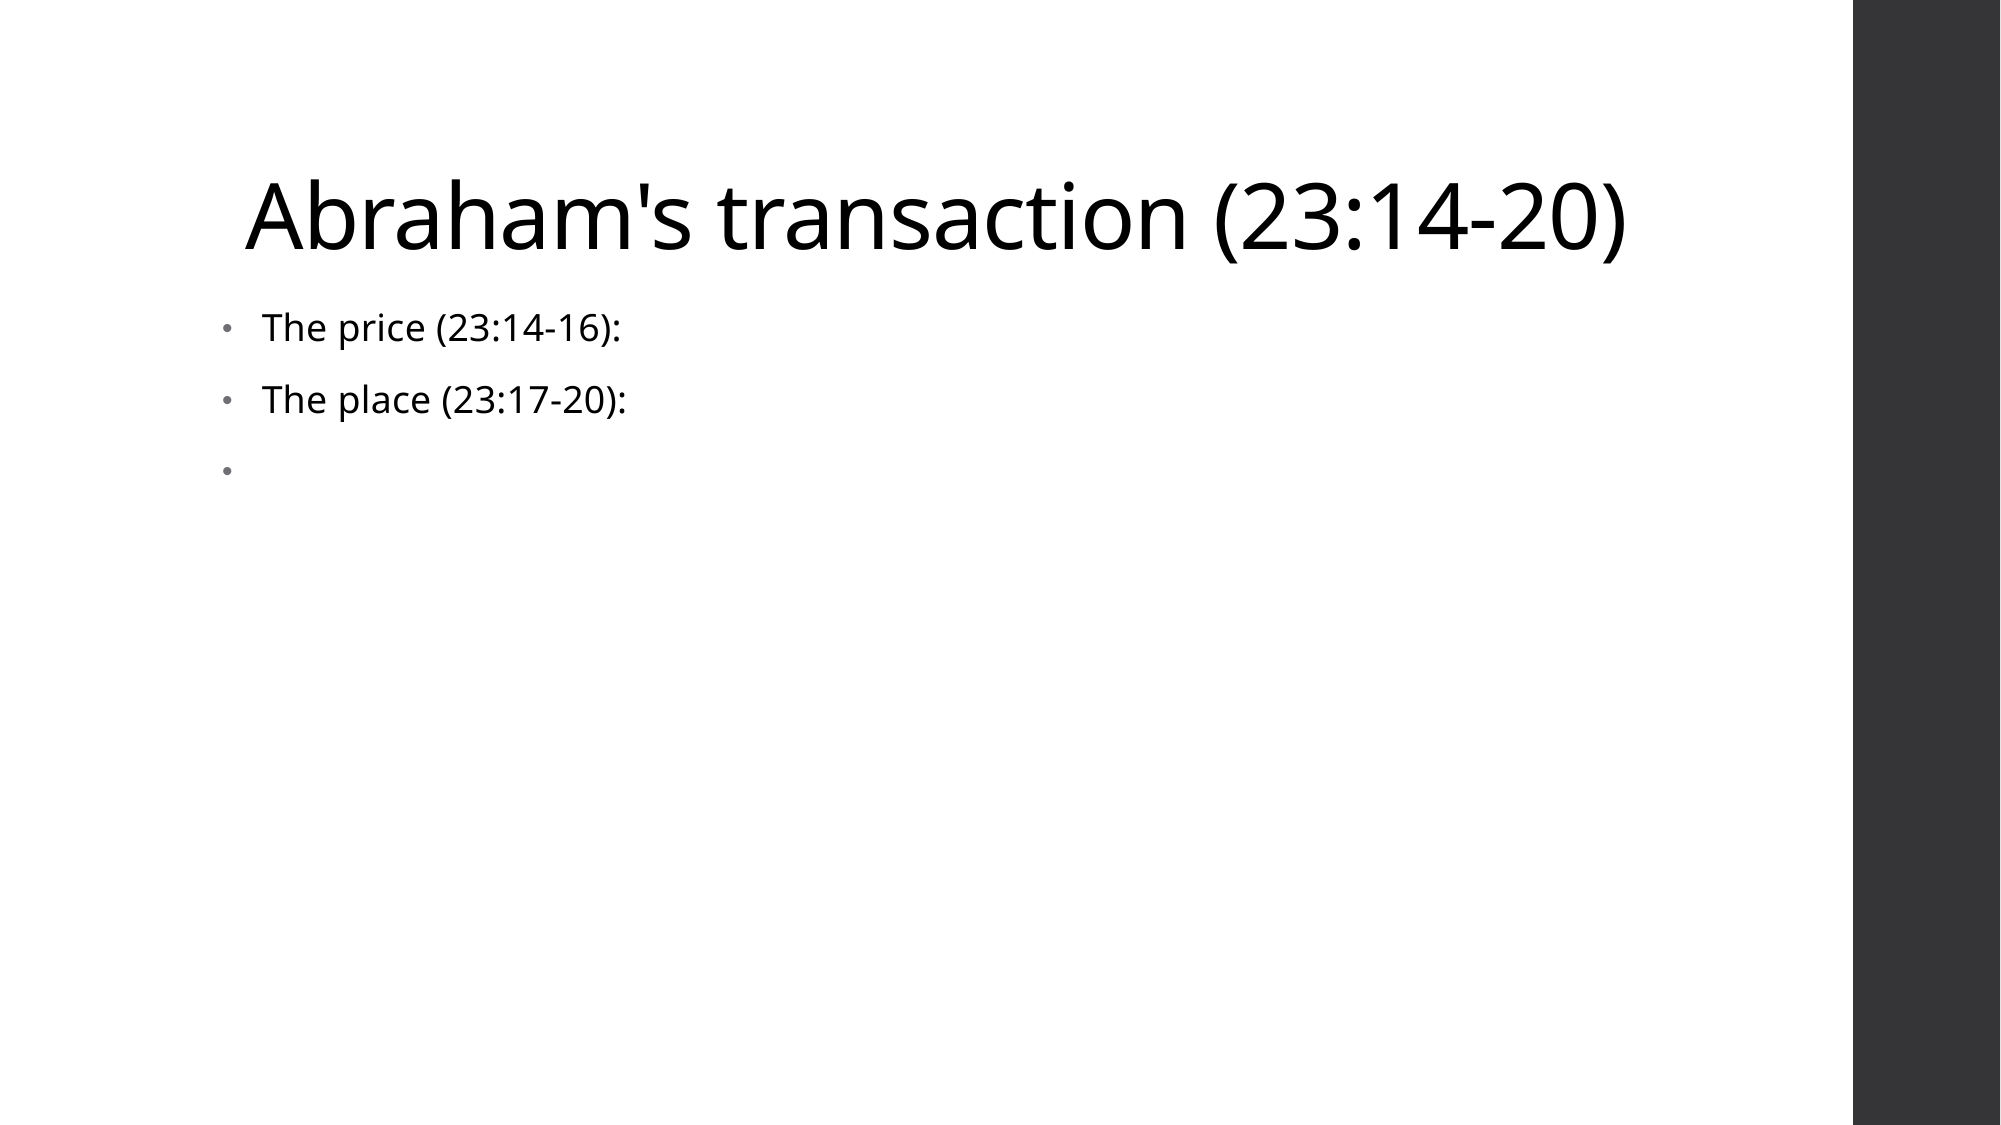

# Abraham's transaction (23:14-20)
 The price (23:14-16):
 The place (23:17-20):